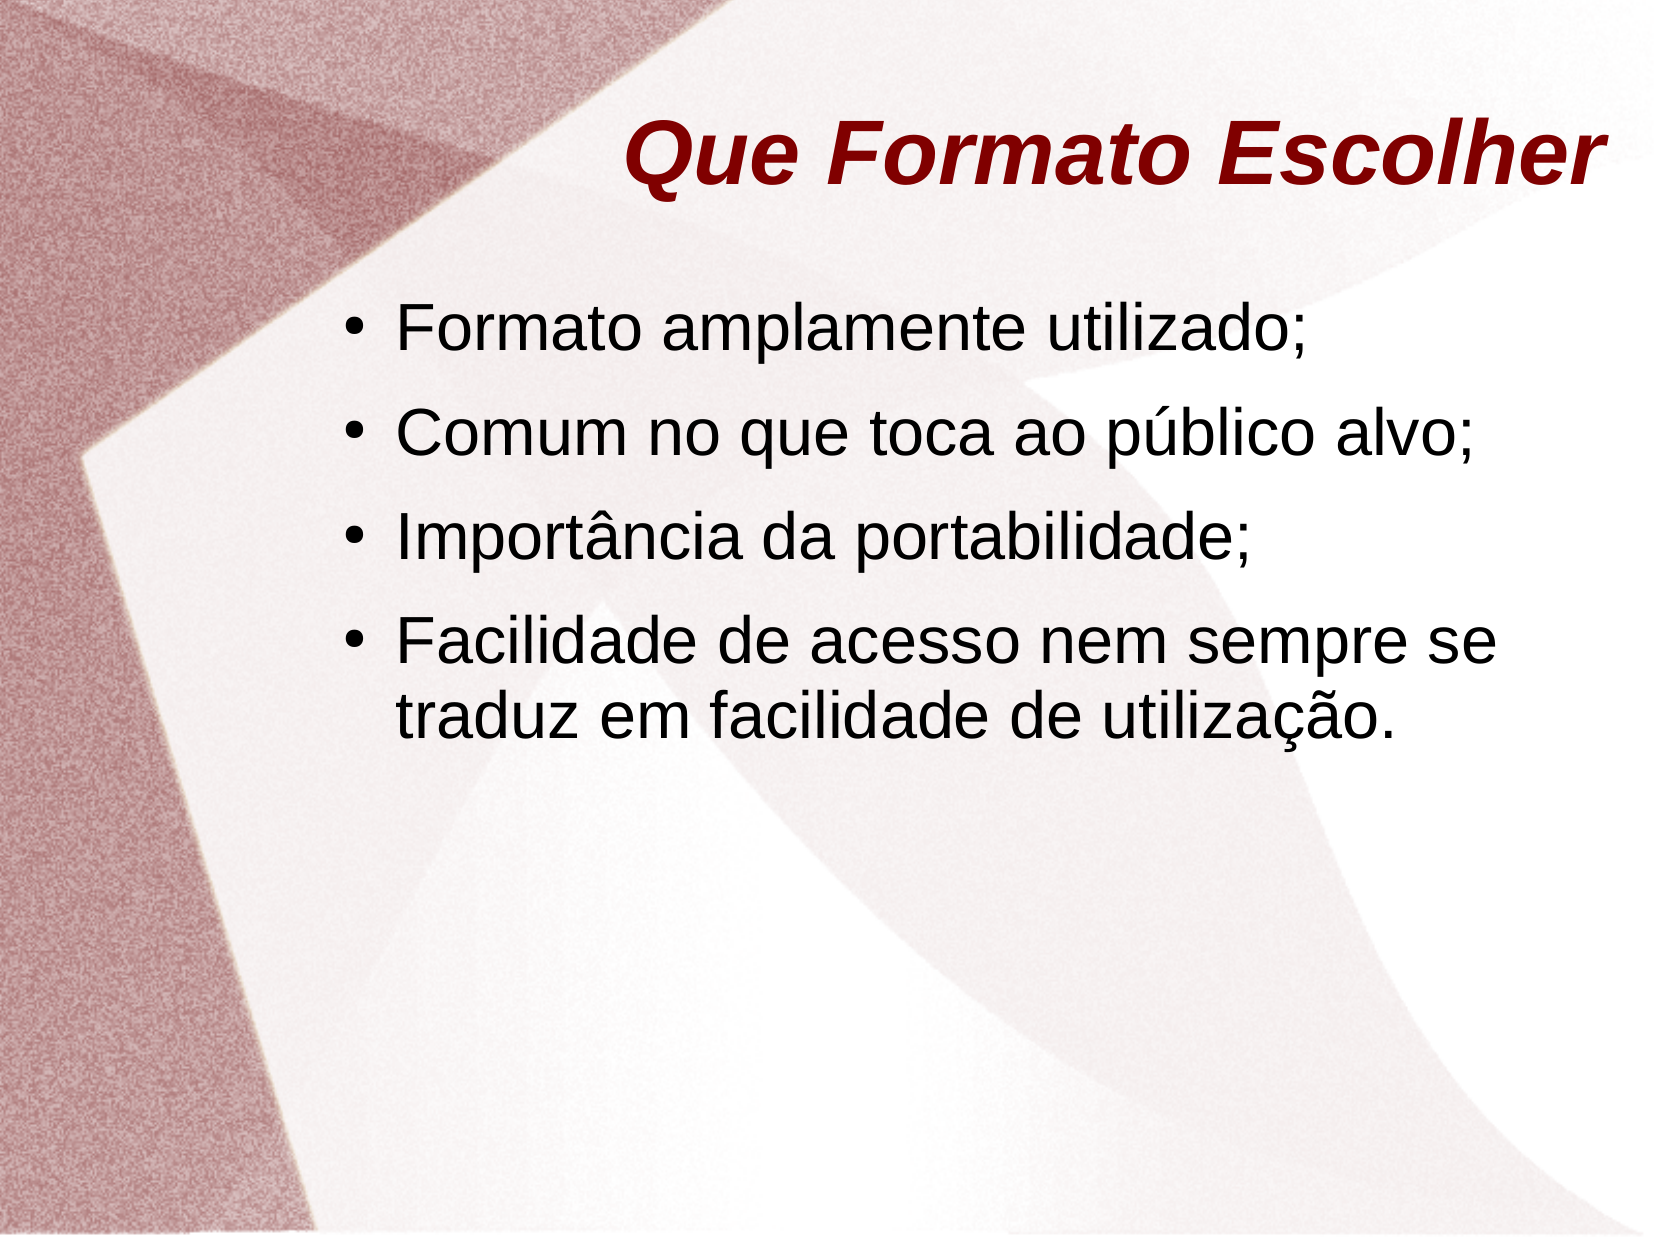

# Que Formato Escolher
Formato amplamente utilizado;
Comum no que toca ao público alvo;
Importância da portabilidade;
Facilidade de acesso nem sempre se traduz em facilidade de utilização.